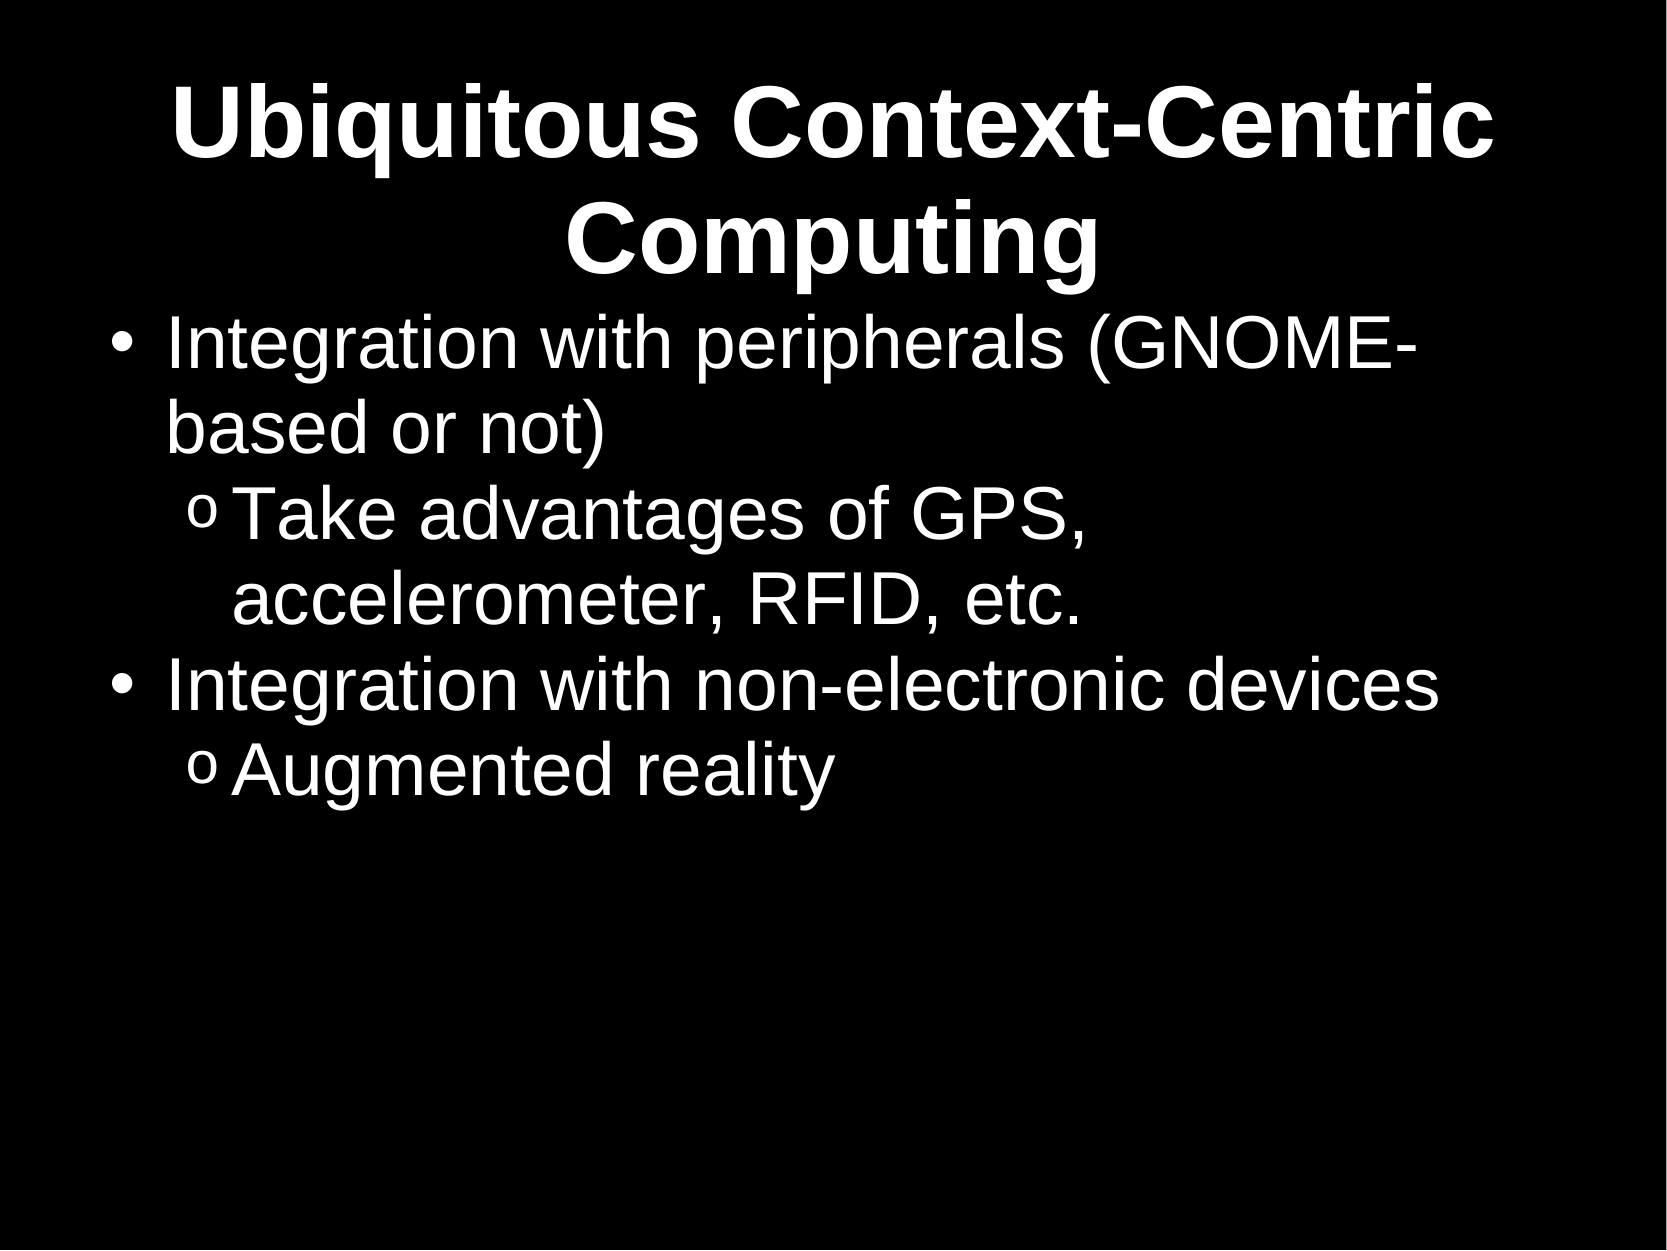

Ubiquitous Context-Centric Computing
Integration with peripherals (GNOME-based or not)
Take advantages of GPS, accelerometer, RFID, etc.
Integration with non-electronic devices
Augmented reality